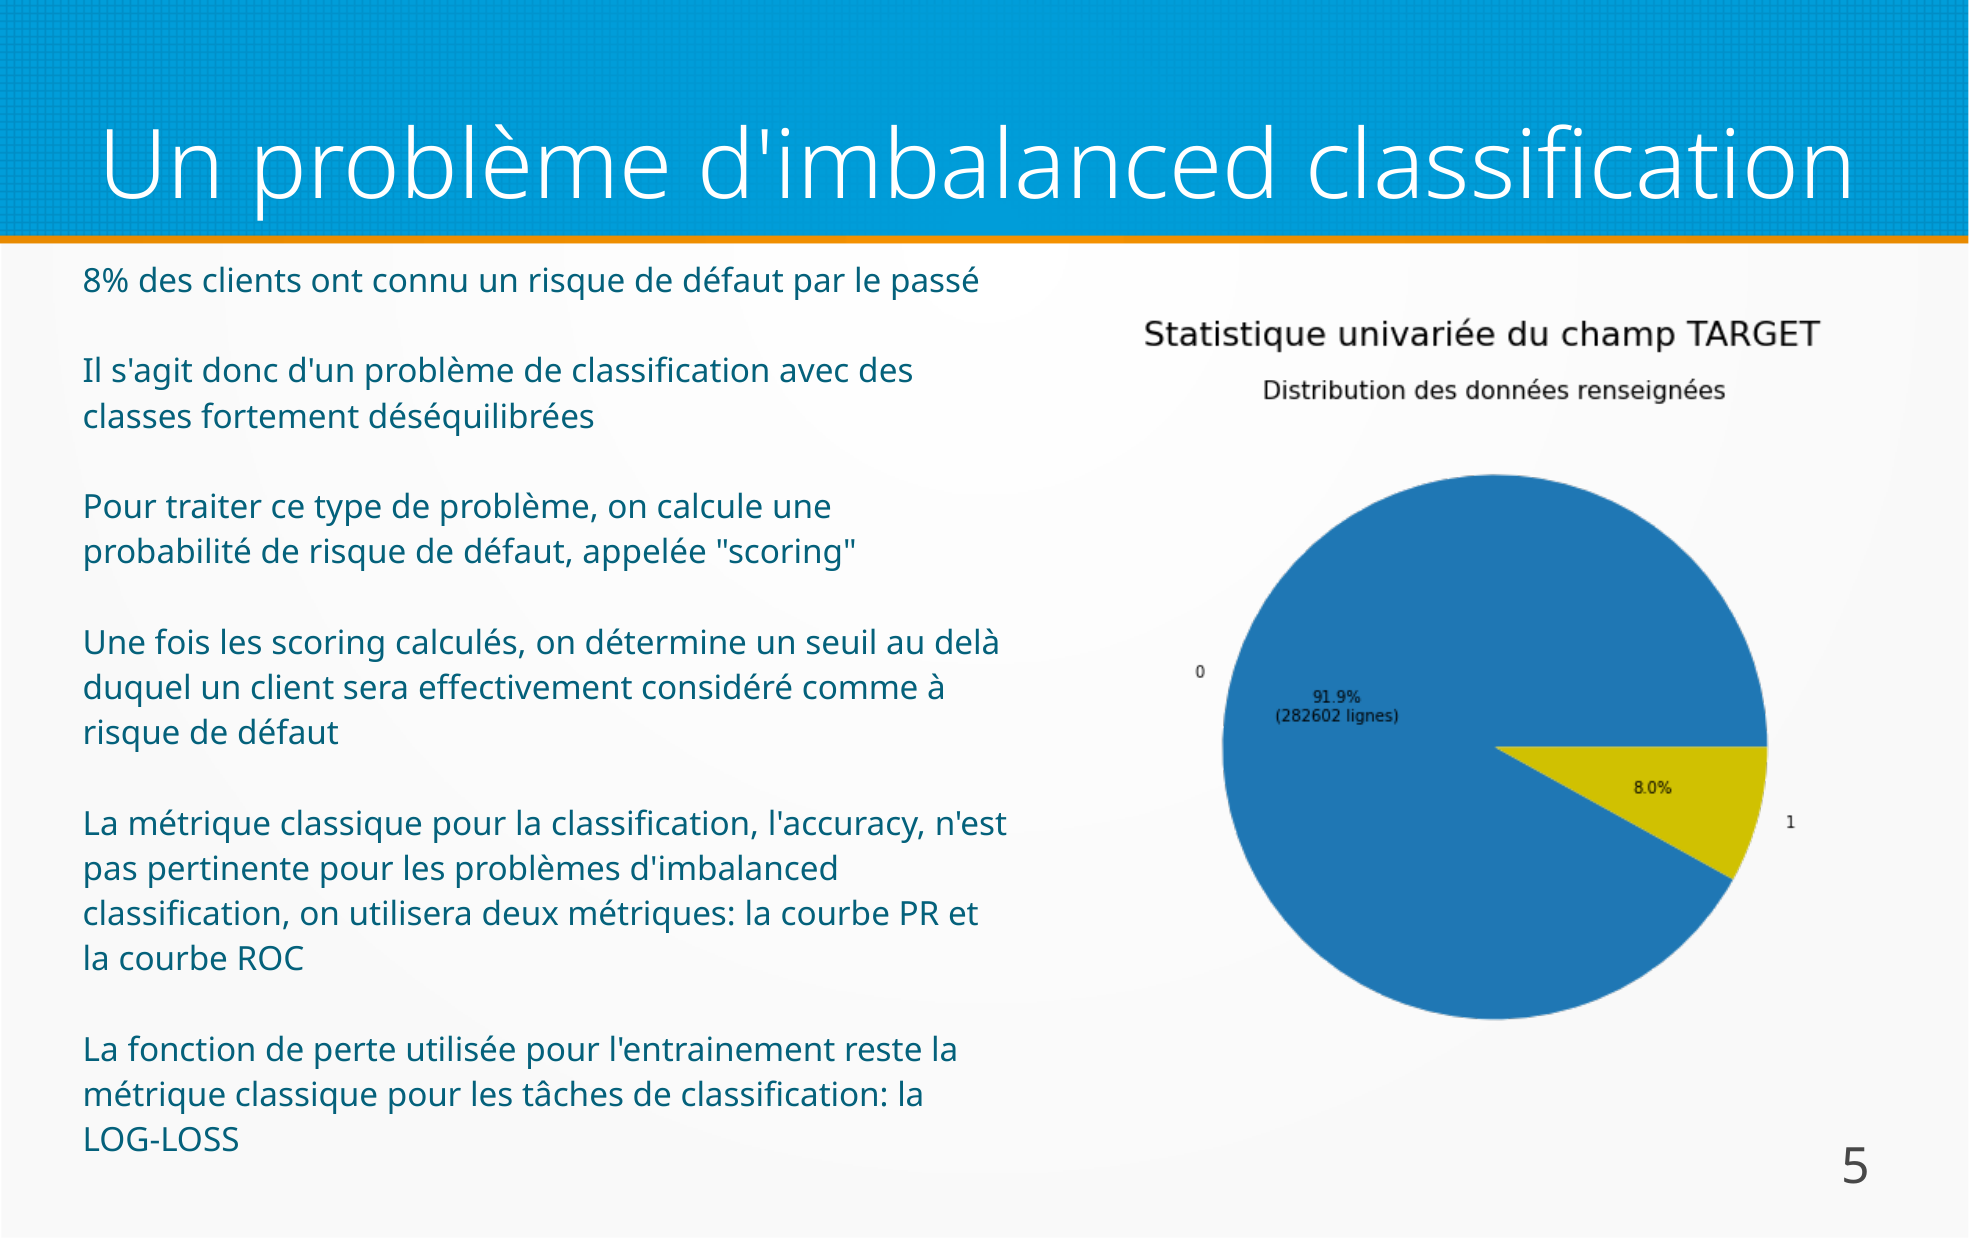

# Un problème d'imbalanced classification
8% des clients ont connu un risque de défaut par le passé
Il s'agit donc d'un problème de classification avec des classes fortement déséquilibrées
Pour traiter ce type de problème, on calcule une probabilité de risque de défaut, appelée "scoring"
Une fois les scoring calculés, on détermine un seuil au delà duquel un client sera effectivement considéré comme à risque de défaut
La métrique classique pour la classification, l'accuracy, n'est pas pertinente pour les problèmes d'imbalanced classification, on utilisera deux métriques: la courbe PR et la courbe ROC
La fonction de perte utilisée pour l'entrainement reste la métrique classique pour les tâches de classification: la LOG-LOSS
5